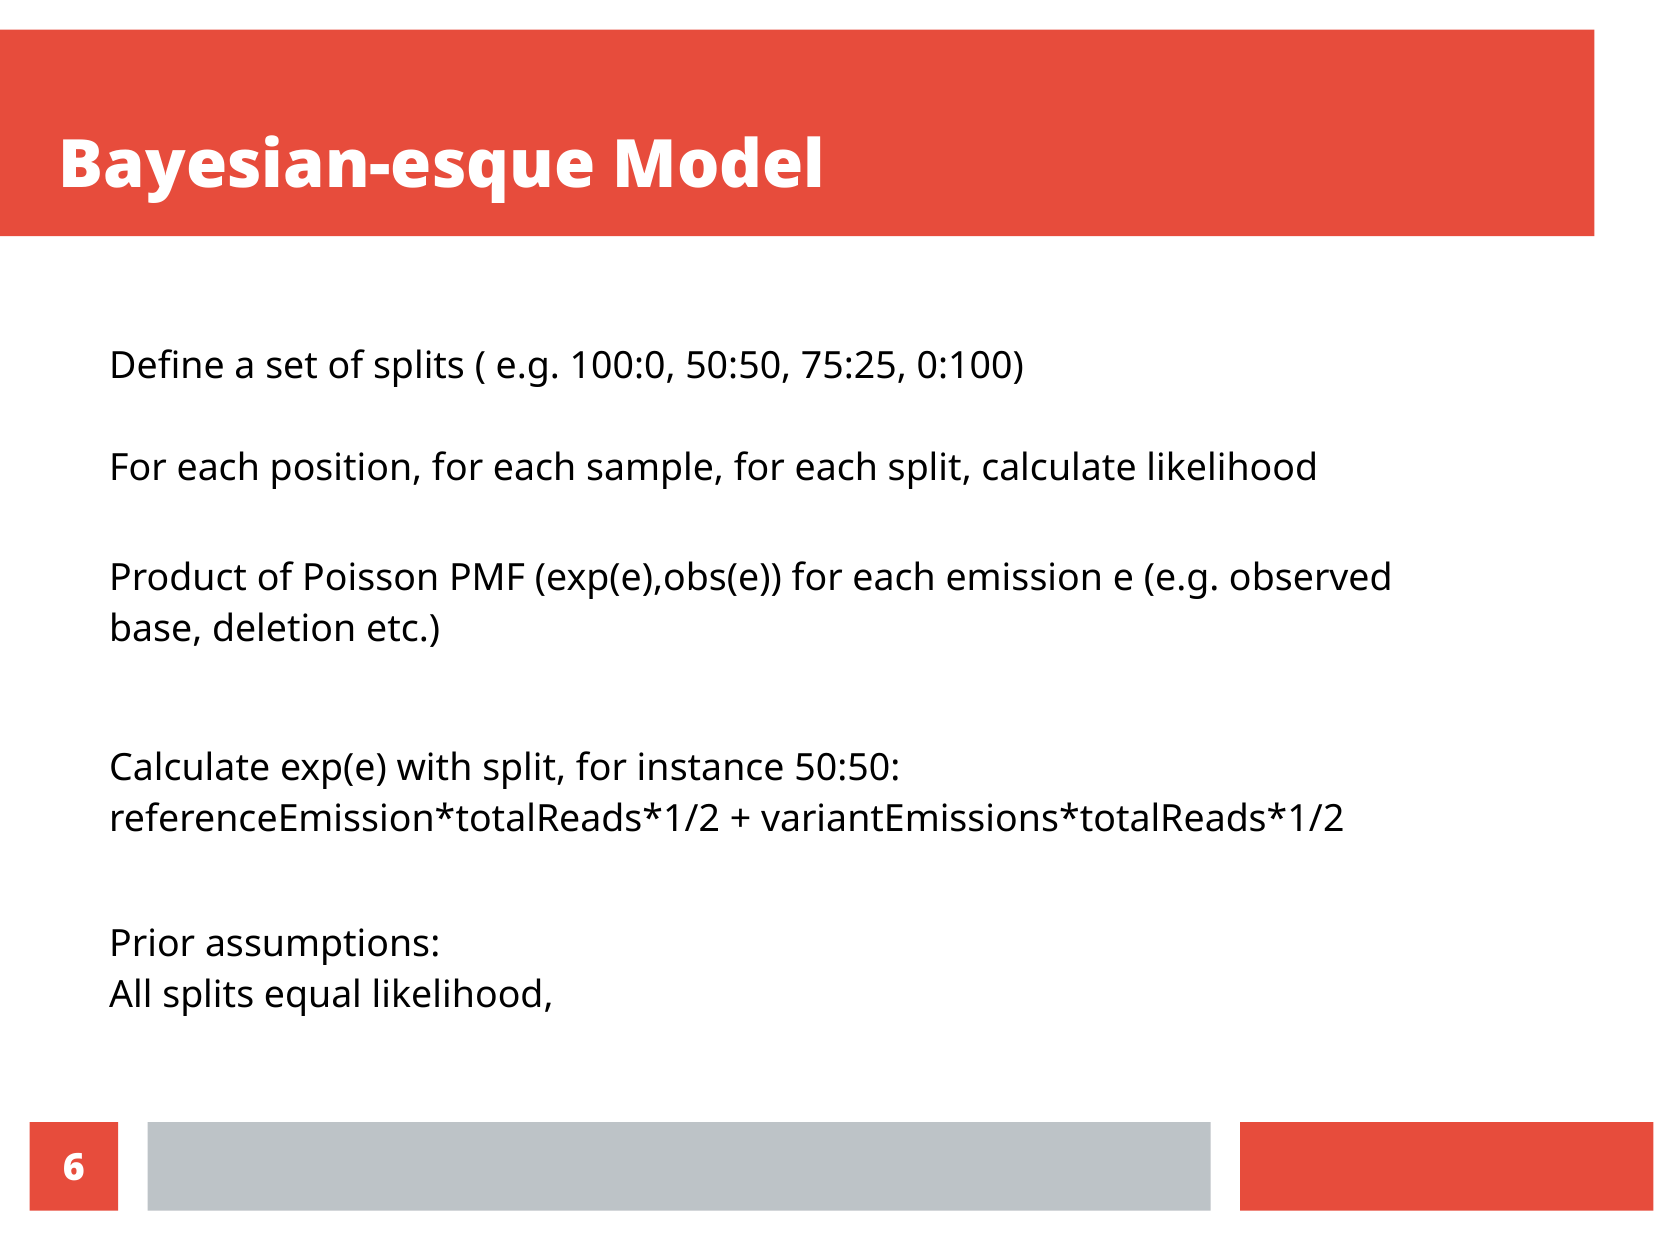

# Bayesian-esque Model
Define a set of splits ( e.g. 100:0, 50:50, 75:25, 0:100)
For each position, for each sample, for each split, calculate likelihood
Product of Poisson PMF (exp(e),obs(e)) for each emission e (e.g. observed base, deletion etc.)
Calculate exp(e) with split, for instance 50:50:
referenceEmission*totalReads*1/2 + variantEmissions*totalReads*1/2
Prior assumptions:
All splits equal likelihood,
6